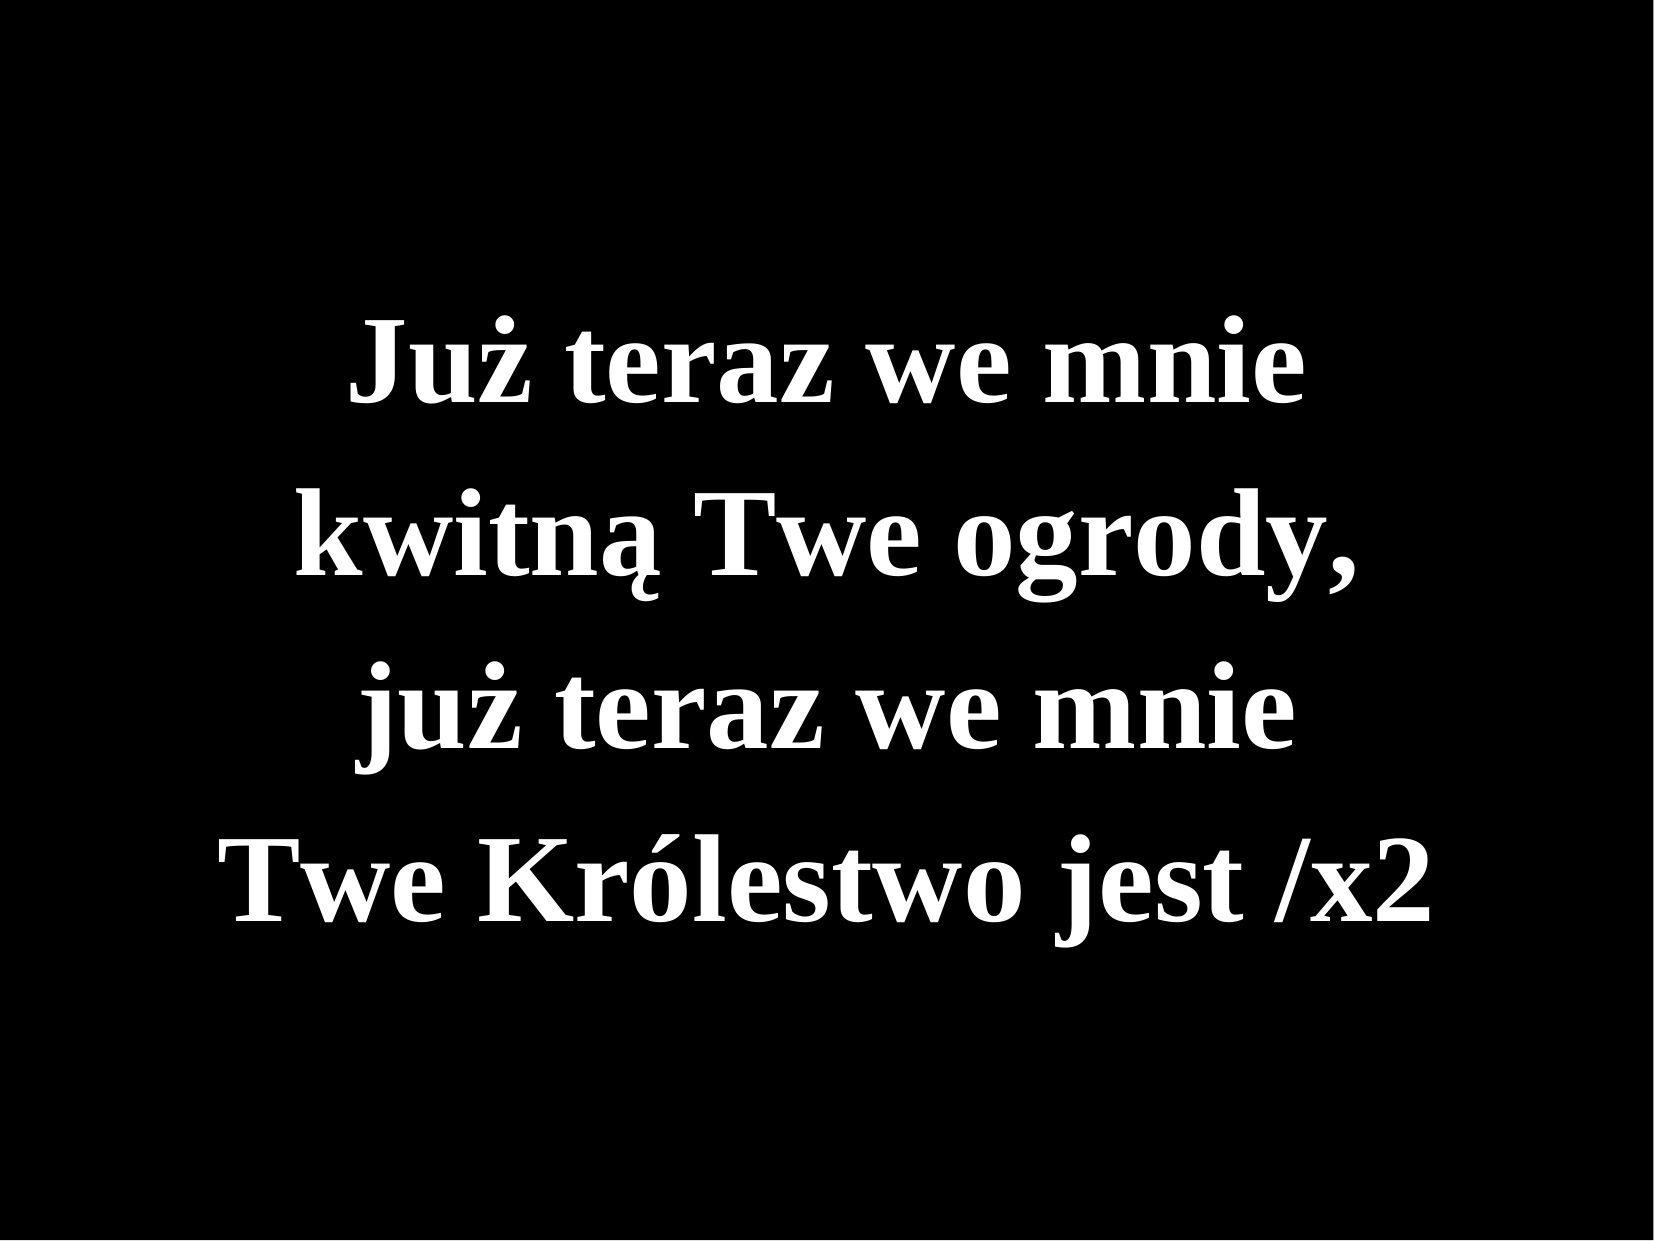

# Już teraz we mnie ppp kwitną Twe ogrody, ppp już teraz we mnie ppp Twe Królestwo jest /x2